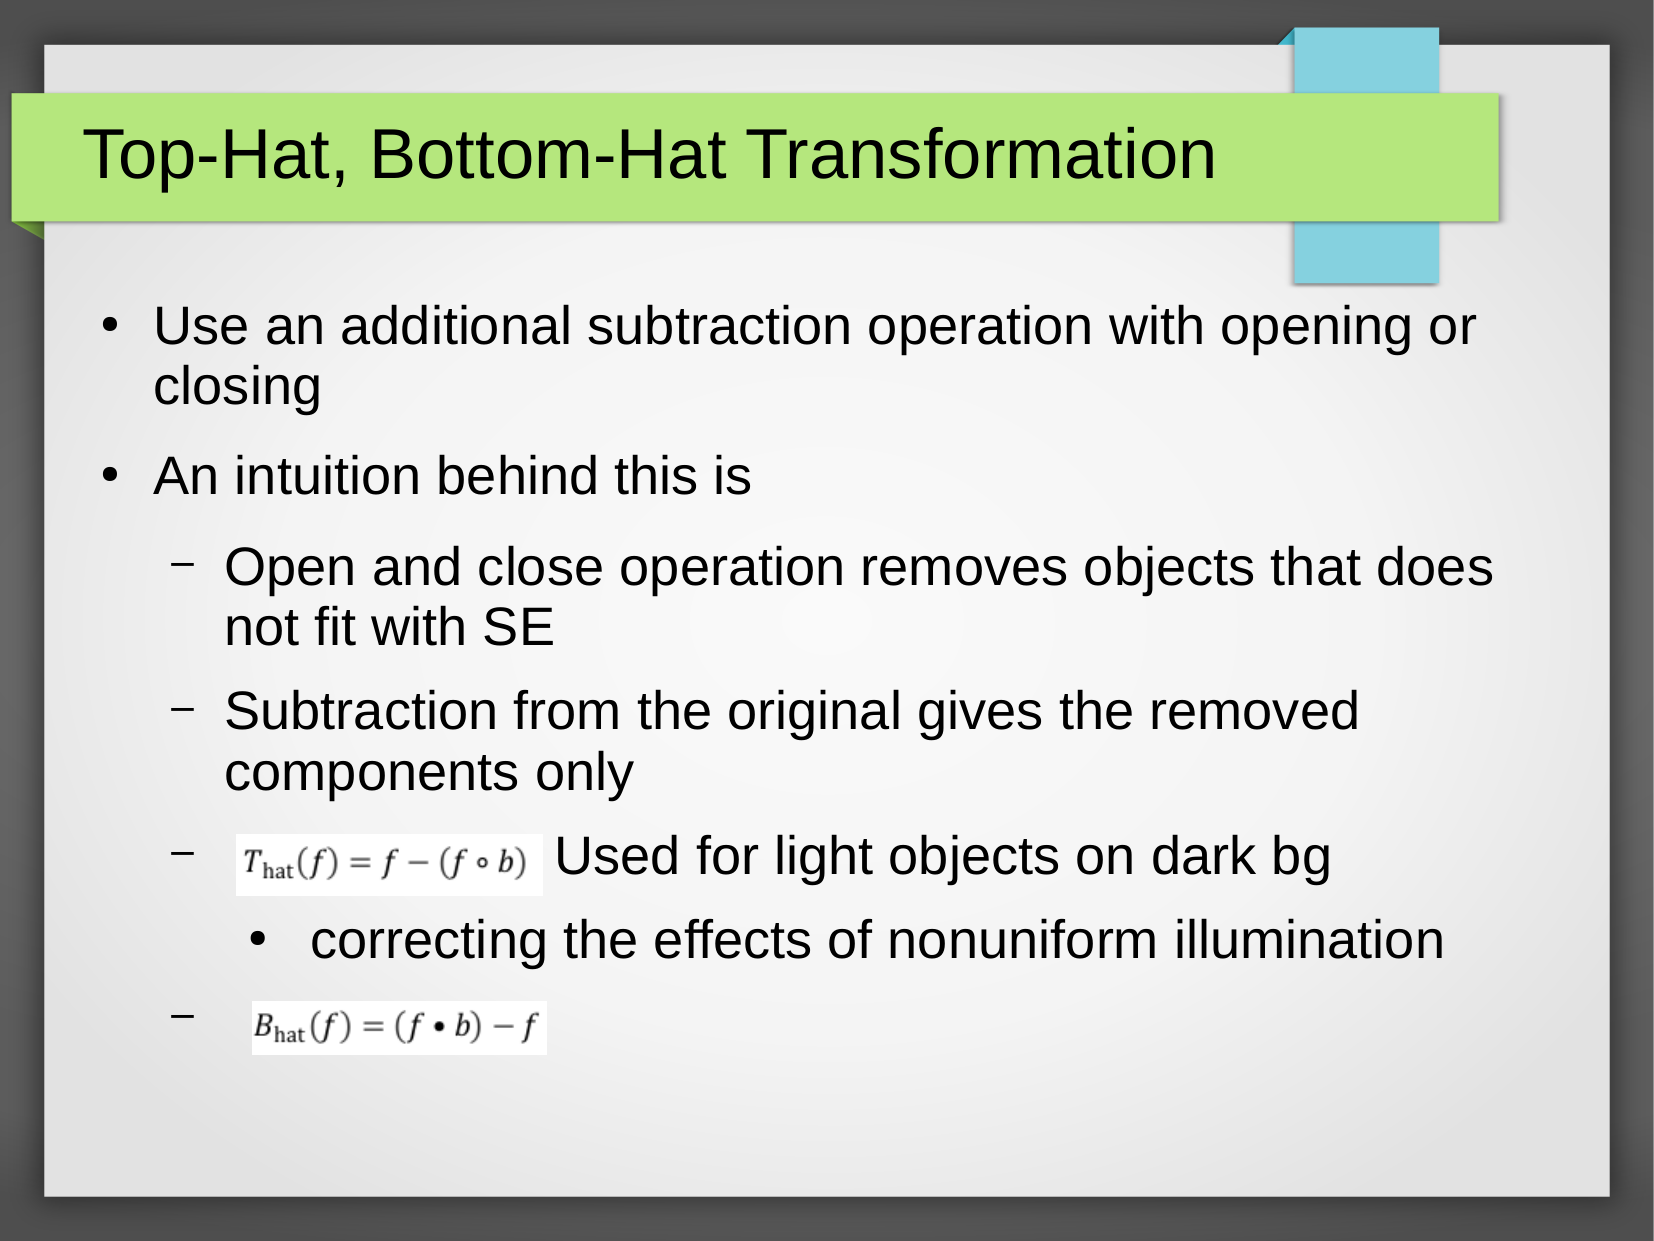

# Top-Hat, Bottom-Hat Transformation
Use an additional subtraction operation with opening or closing
An intuition behind this is
Open and close operation removes objects that does not fit with SE
Subtraction from the original gives the removed components only
 Used for light objects on dark bg
 correcting the effects of nonuniform illumination